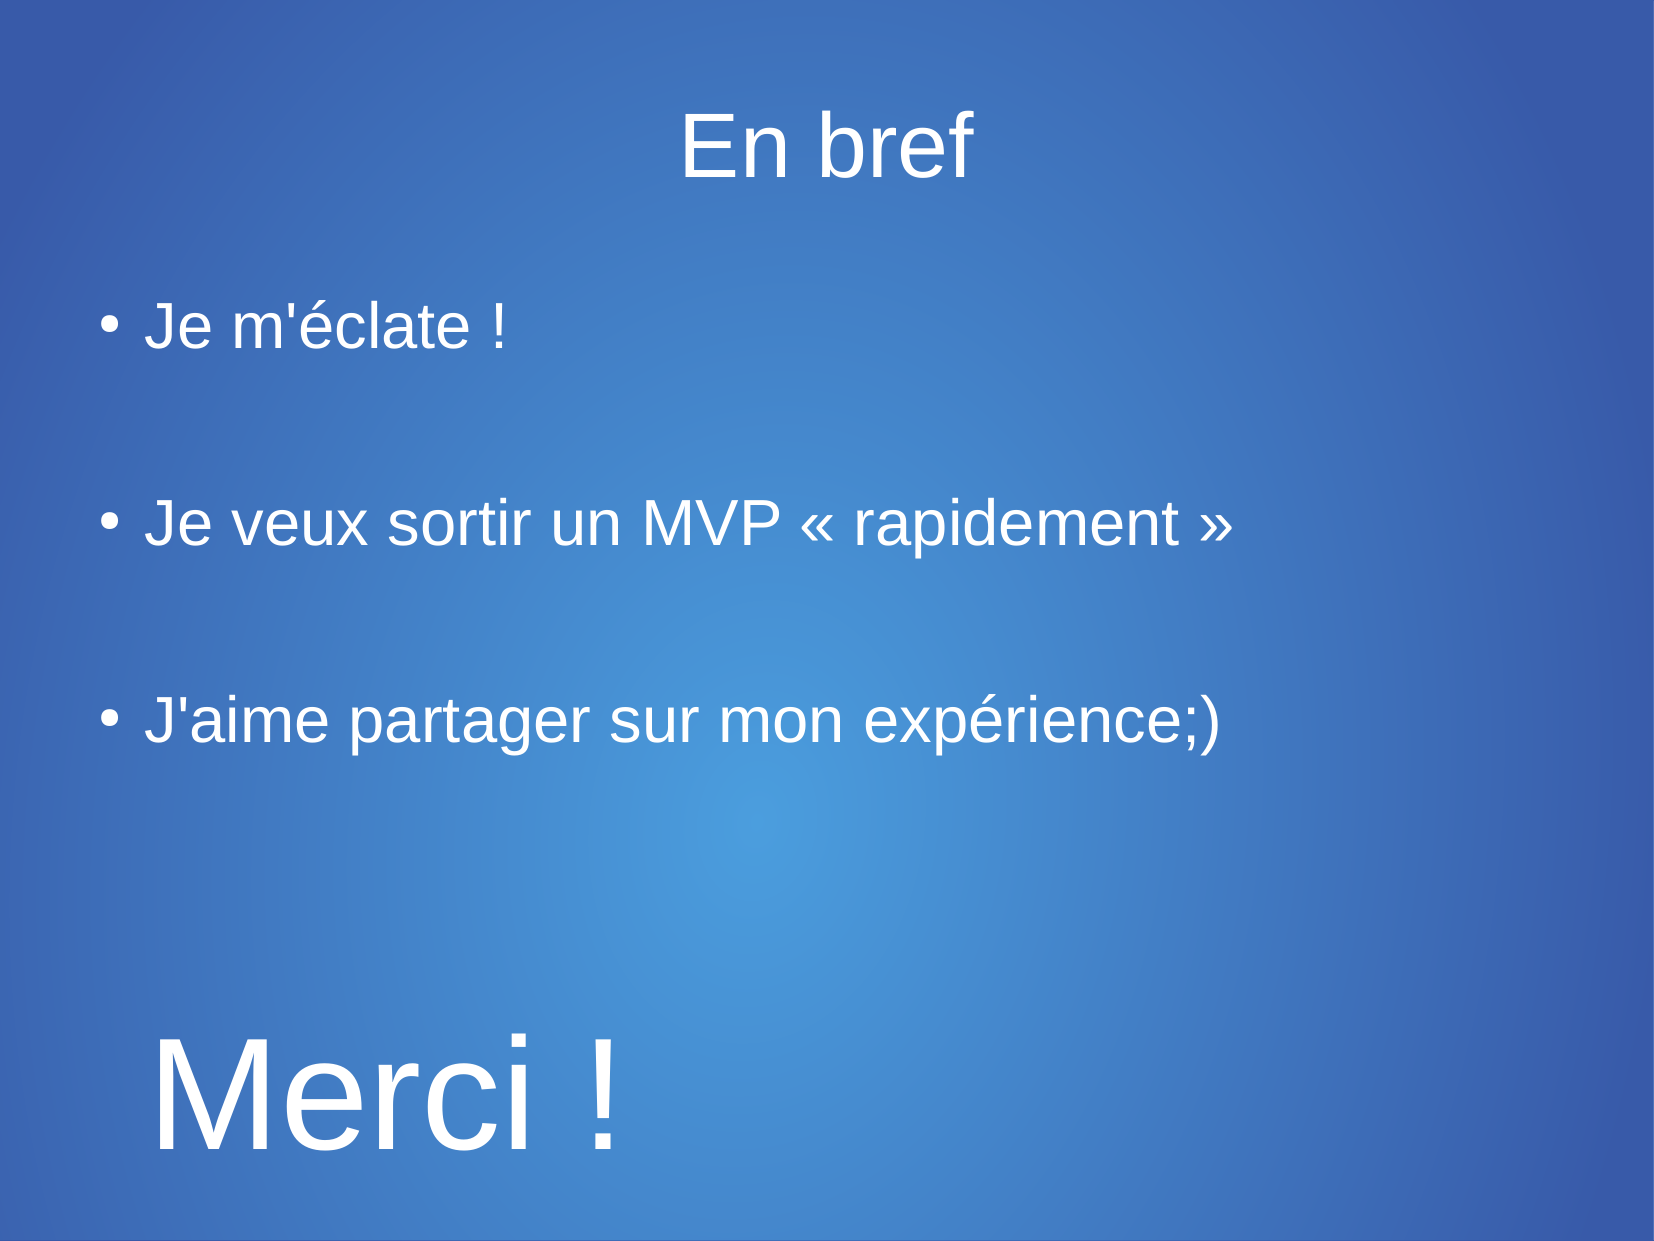

# En bref
Je m'éclate !
Je veux sortir un MVP « rapidement »
J'aime partager sur mon expérience;)
Merci !